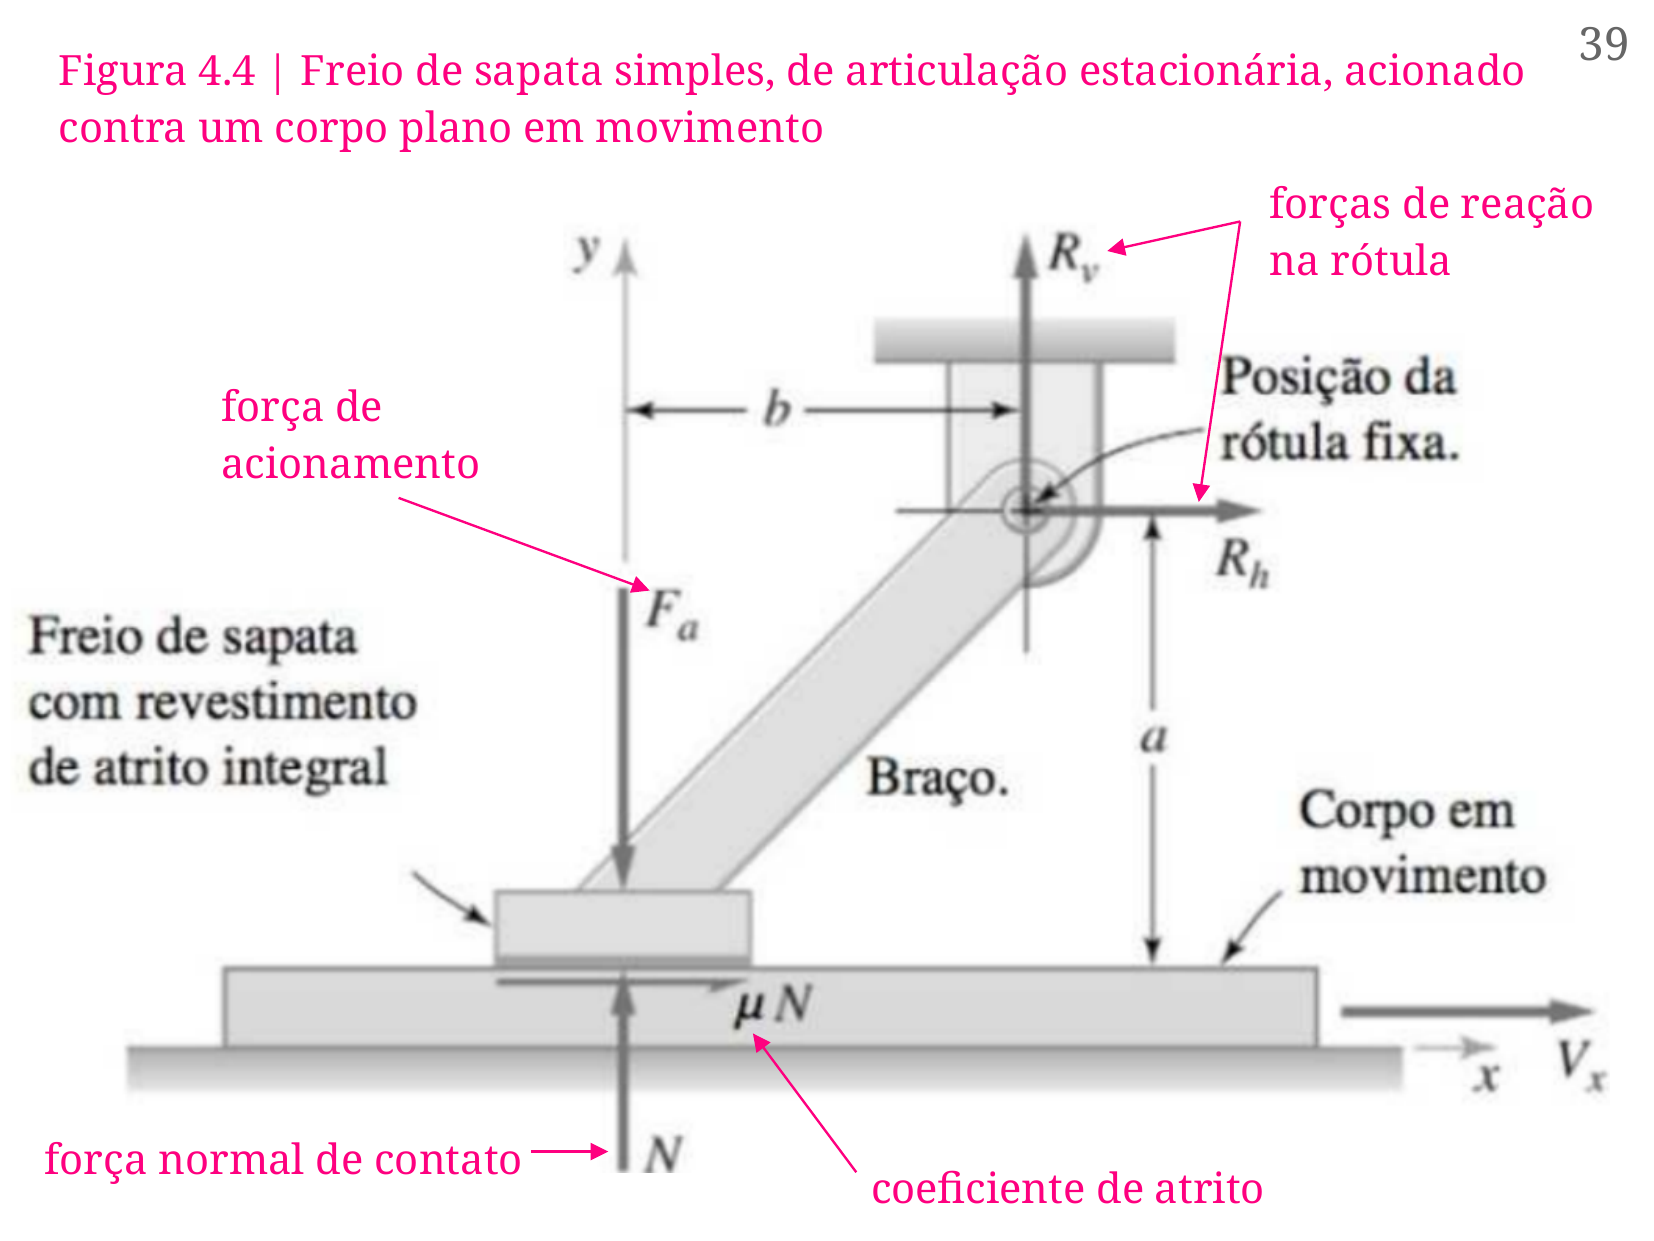

39
Figura 4.4 | Freio de sapata simples, de articulação estacionária, acionado contra um corpo plano em movimento
forças de reação na rótula
força de acionamento
força normal de contato
coeficiente de atrito